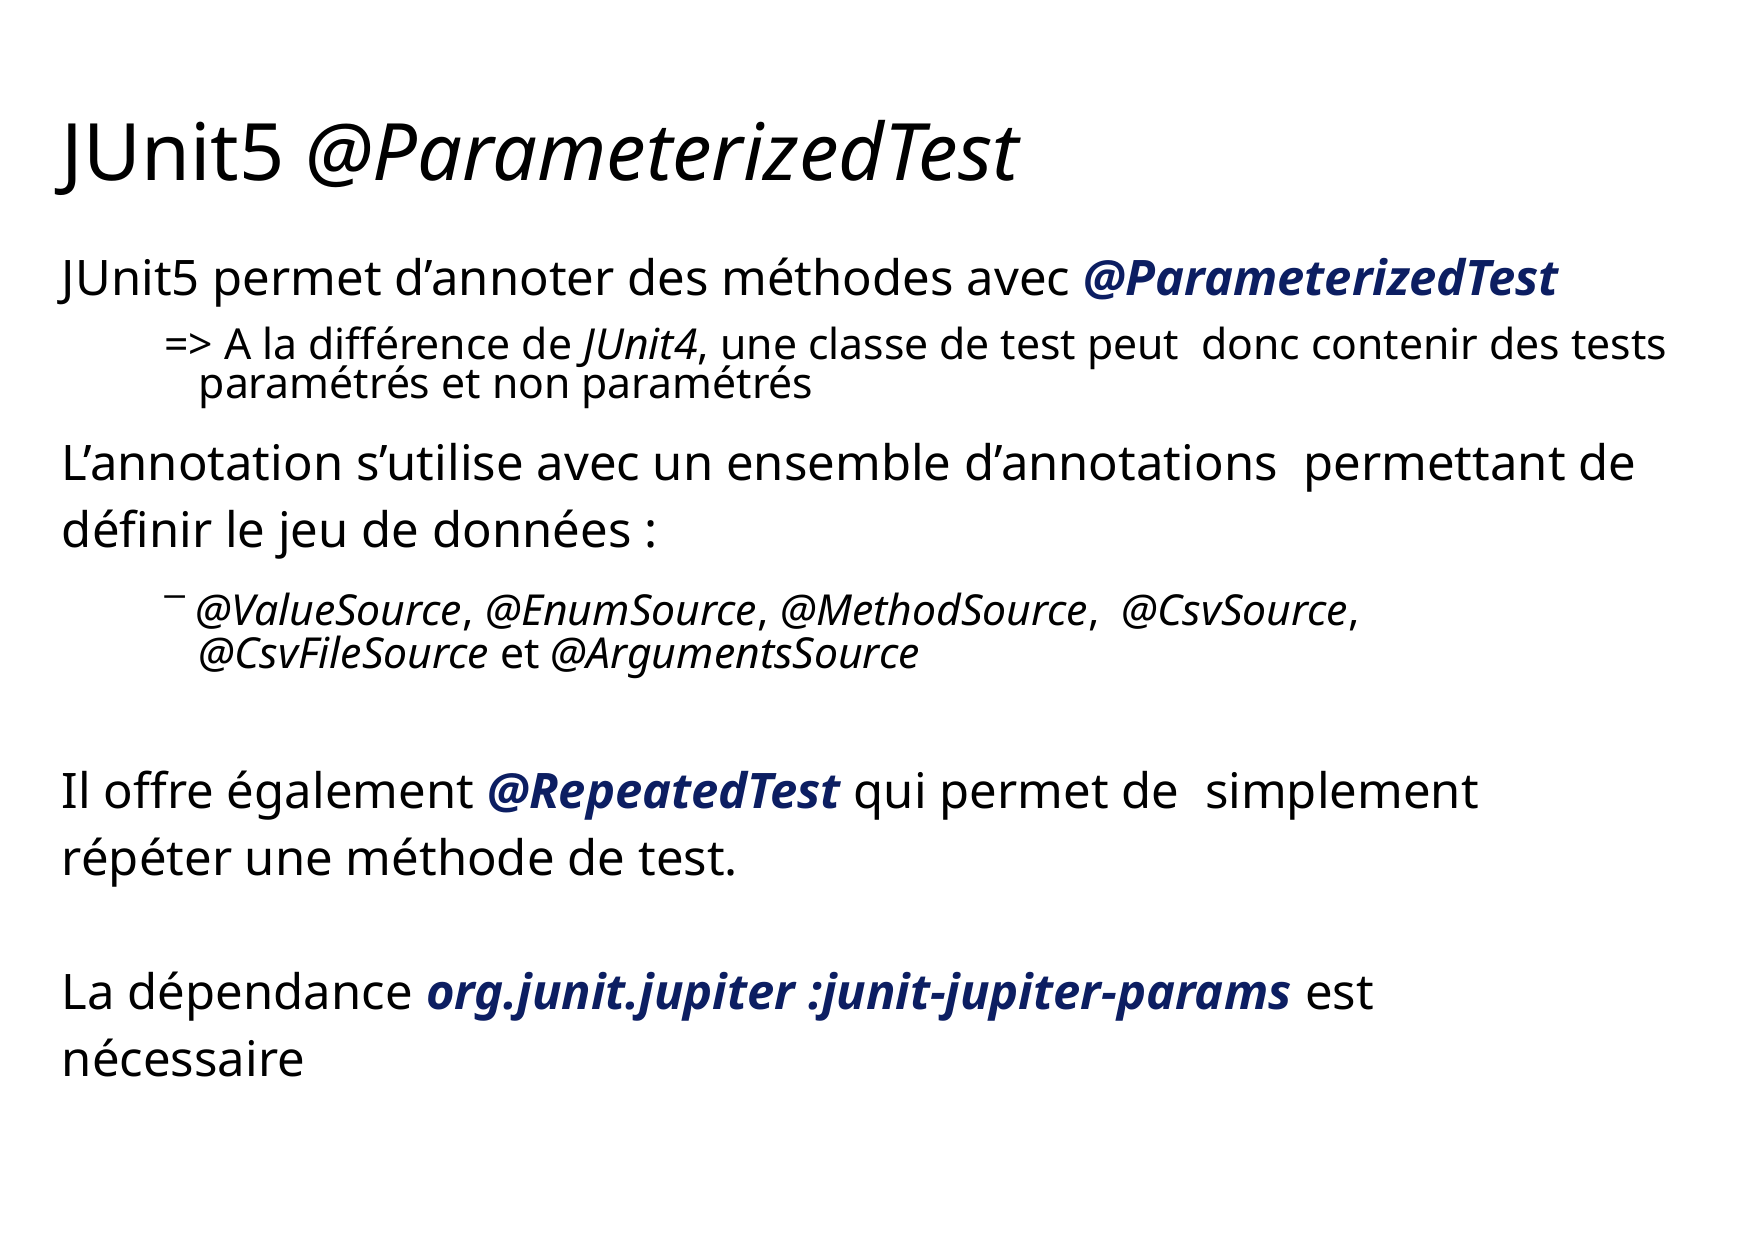

# JUnit5 @ParameterizedTest
JUnit5 permet d’annoter des méthodes avec @ParameterizedTest
=> A la différence de JUnit4, une classe de test peut donc contenir des tests paramétrés et non paramétrés
L’annotation s’utilise avec un ensemble d’annotations permettant de définir le jeu de données :
– @ValueSource, @EnumSource, @MethodSource, @CsvSource, @CsvFileSource et @ArgumentsSource
Il offre également @RepeatedTest qui permet de simplement répéter une méthode de test.
La dépendance org.junit.jupiter :junit-jupiter-params est nécessaire